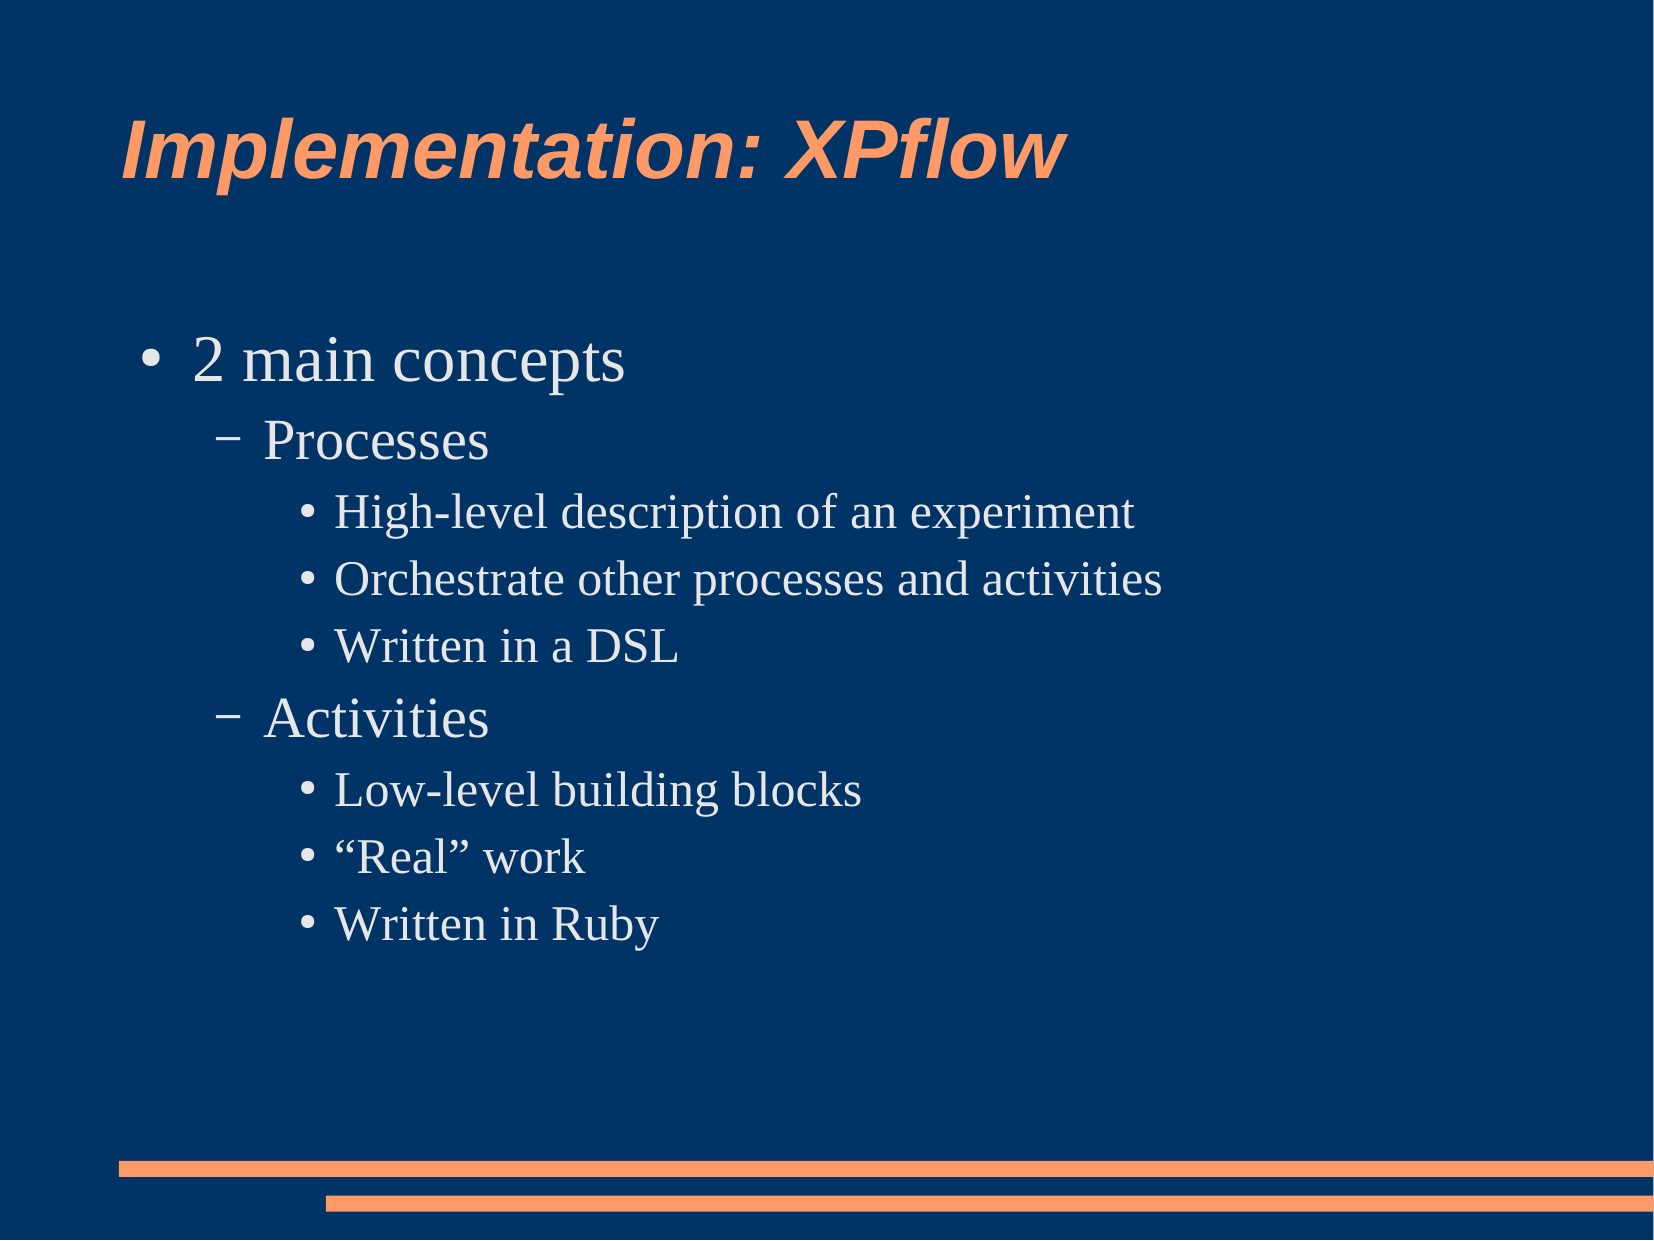

# Implementation: XPflow
2 main concepts
Processes
High-level description of an experiment
Orchestrate other processes and activities
Written in a DSL
Activities
Low-level building blocks
“Real” work
Written in Ruby